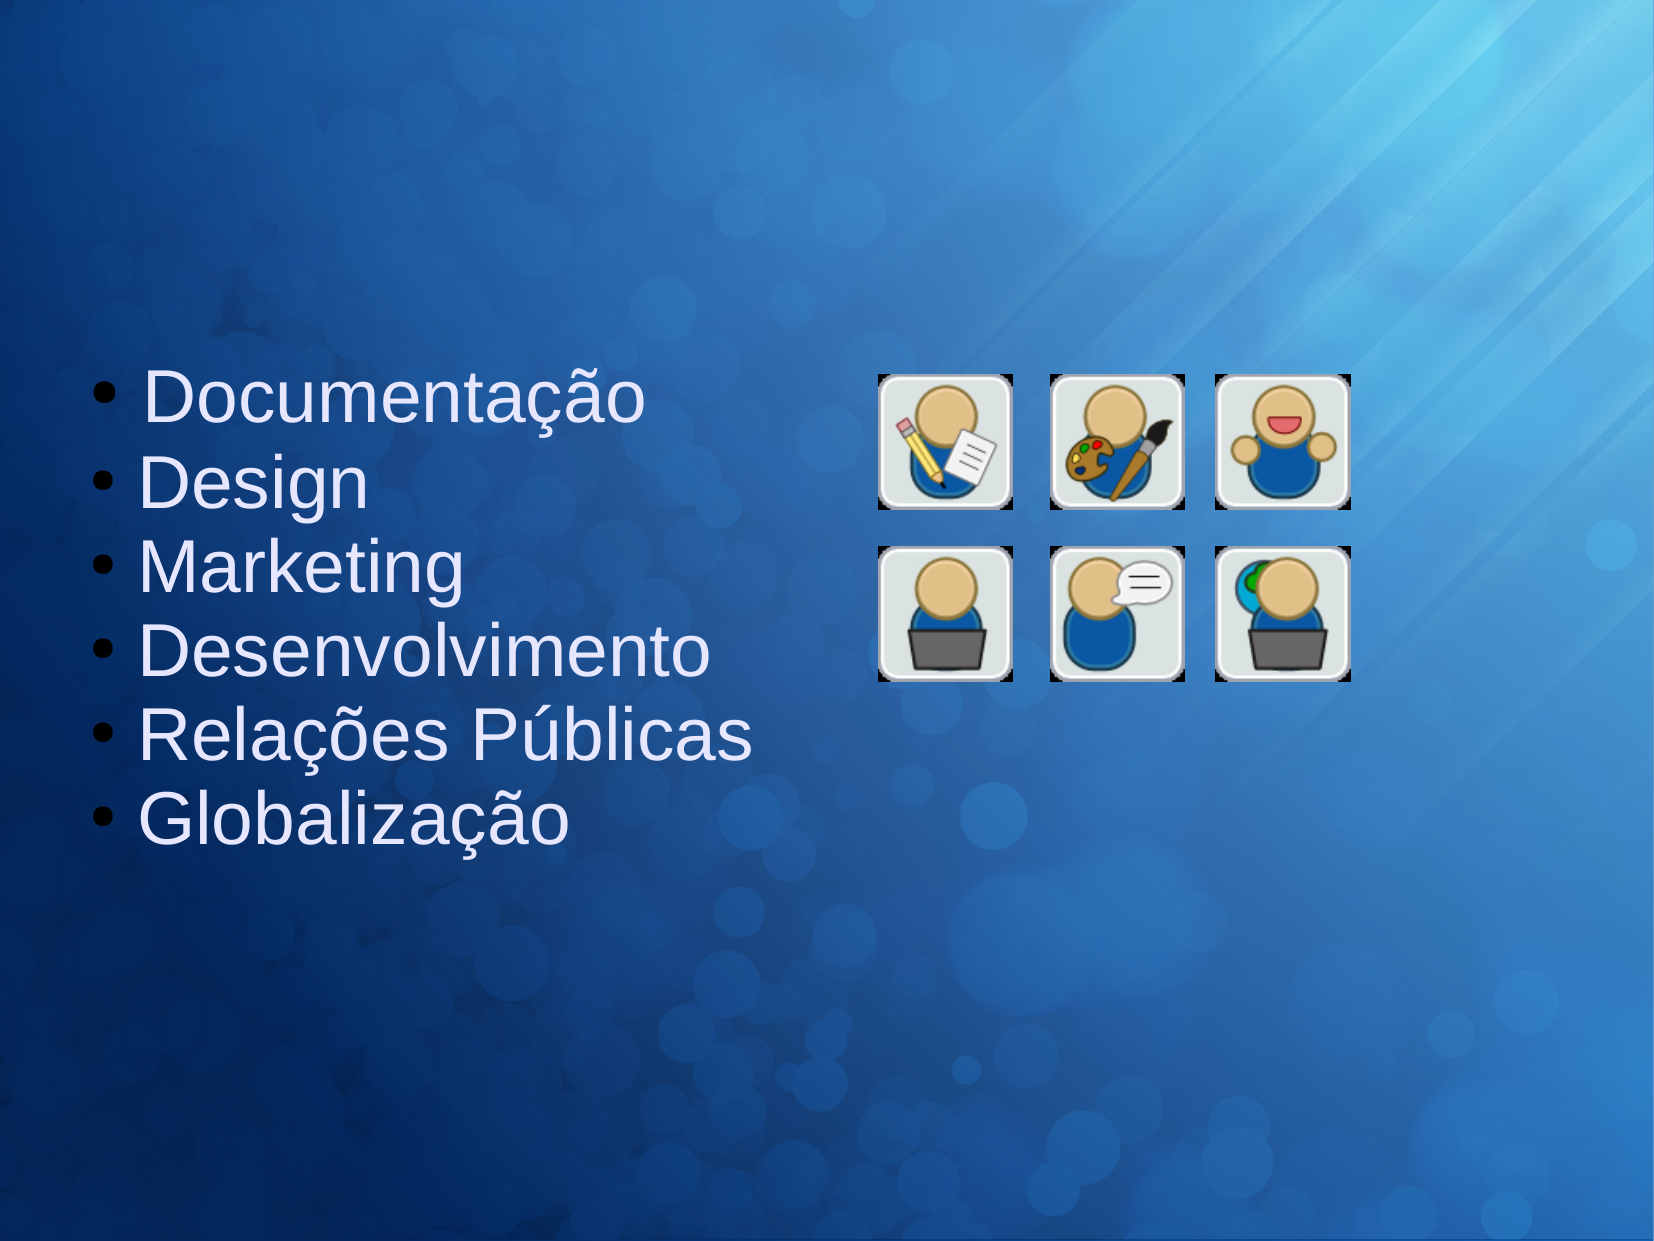

Documentação
 Design
 Marketing
 Desenvolvimento
 Relações Públicas
 Globalização